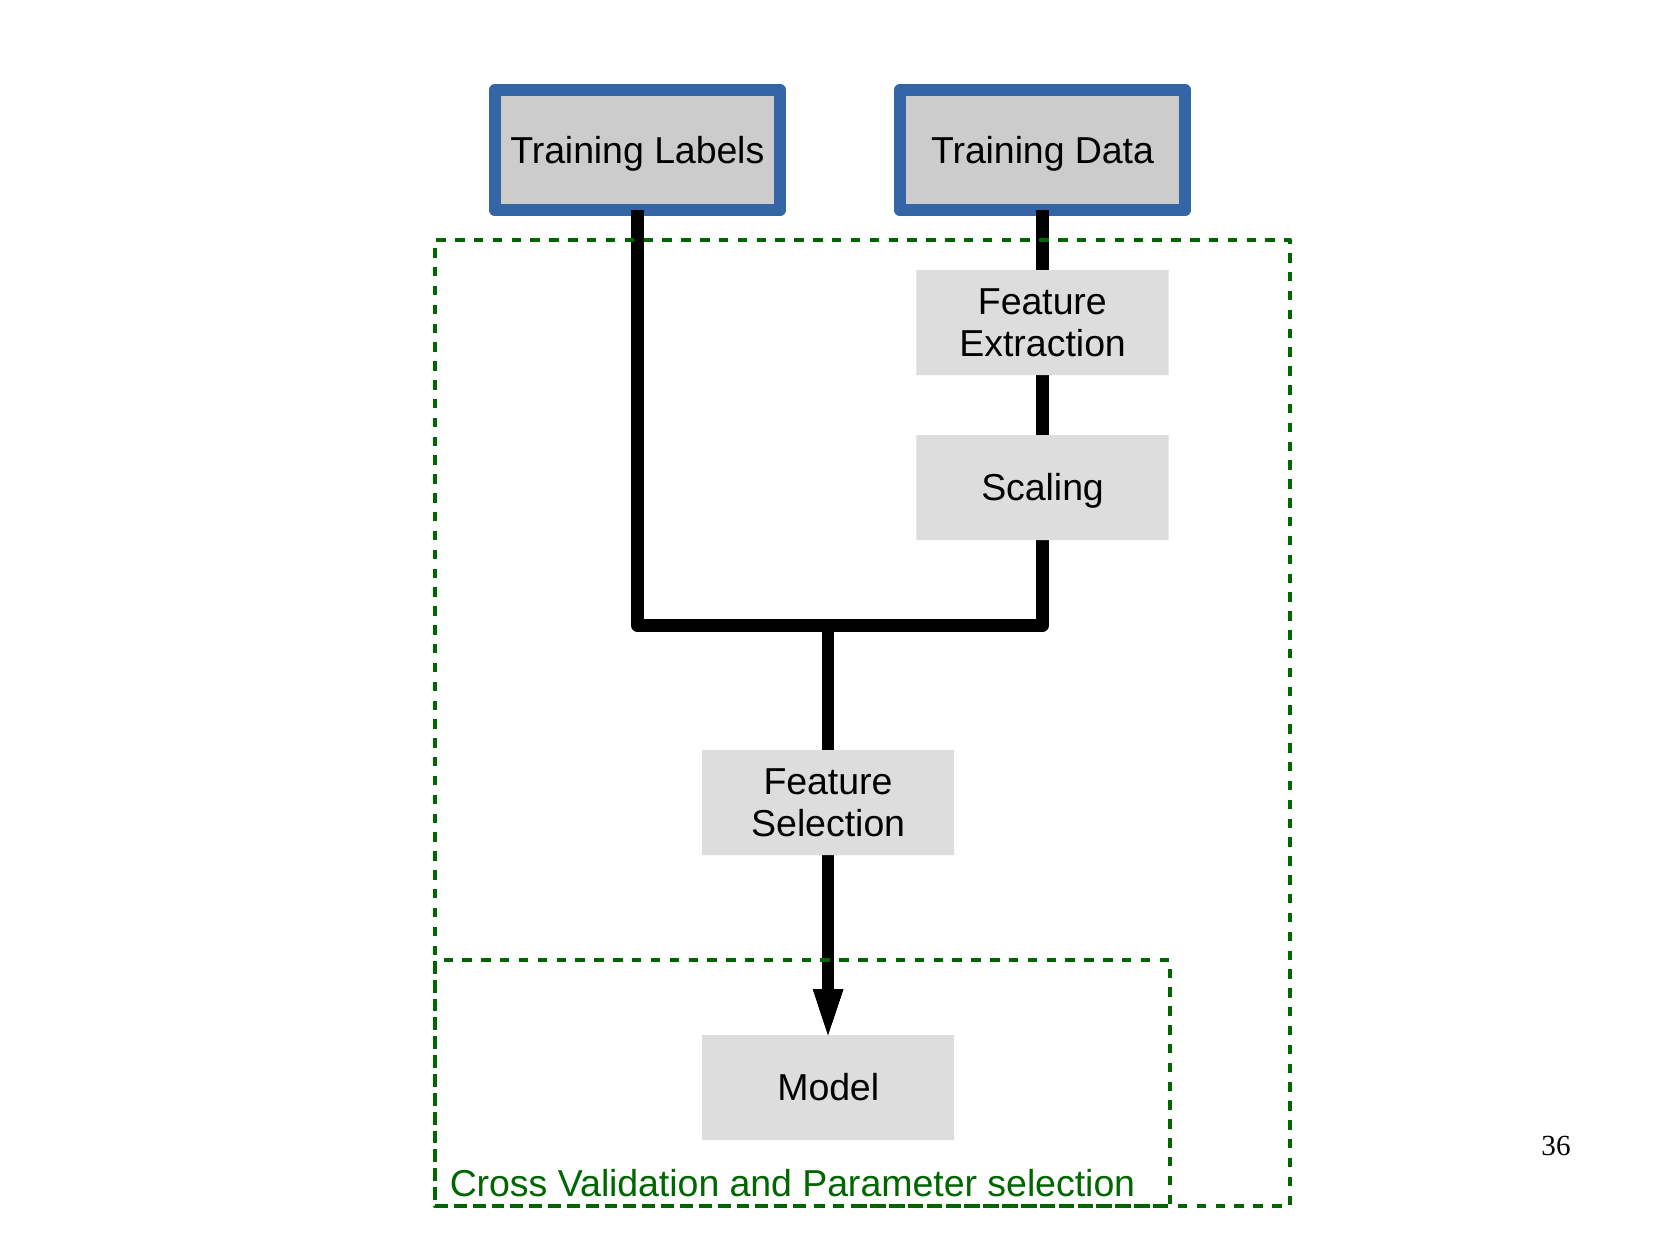

Training Labels
Training Data
Feature
Extraction
Scaling
Feature
Selection
Model
36
Cross Validation and Parameter selection